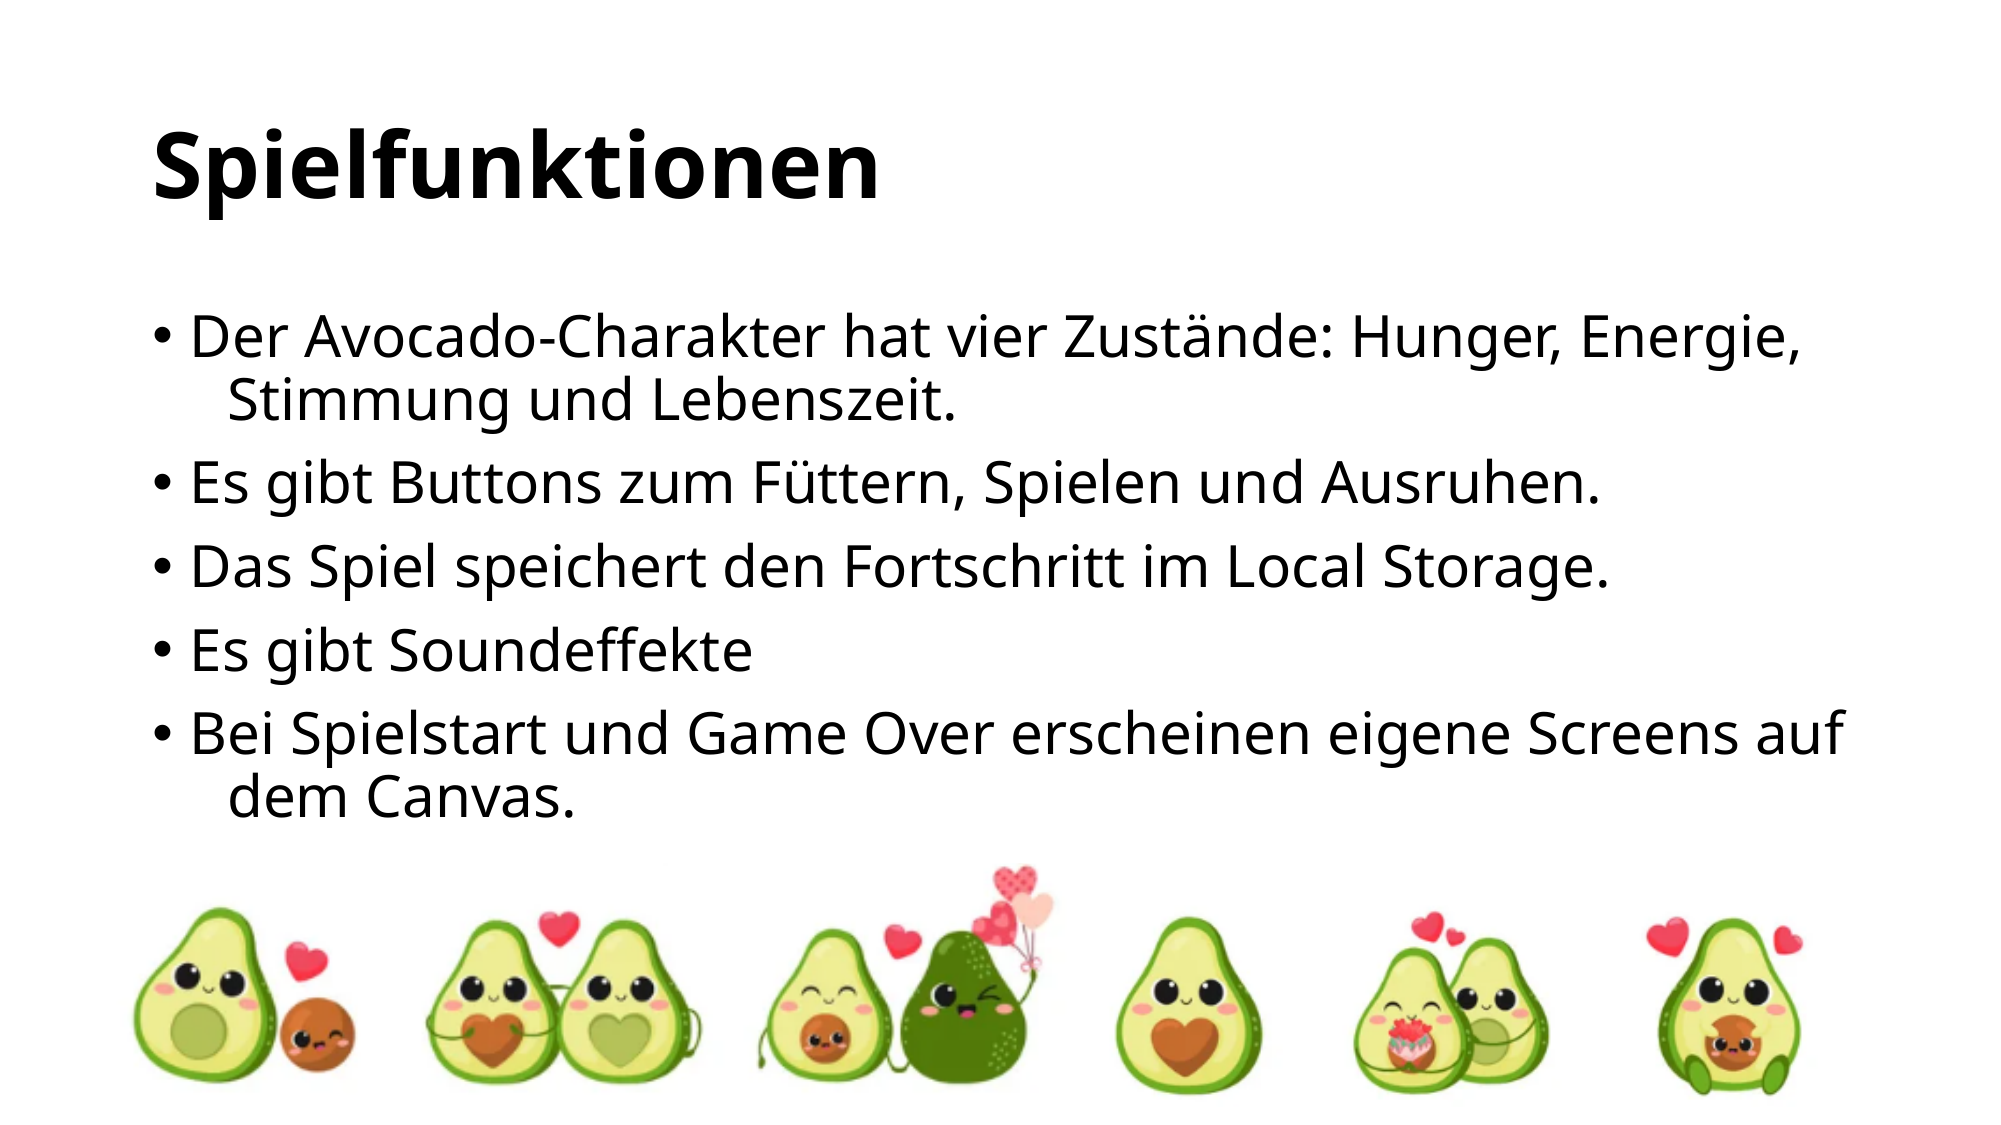

# Spielfunktionen
Der Avocado-Charakter hat vier Zustände: Hunger, Energie, Stimmung und Lebenszeit.
Es gibt Buttons zum Füttern, Spielen und Ausruhen.
Das Spiel speichert den Fortschritt im Local Storage.
Es gibt Soundeffekte
Bei Spielstart und Game Over erscheinen eigene Screens auf dem Canvas.